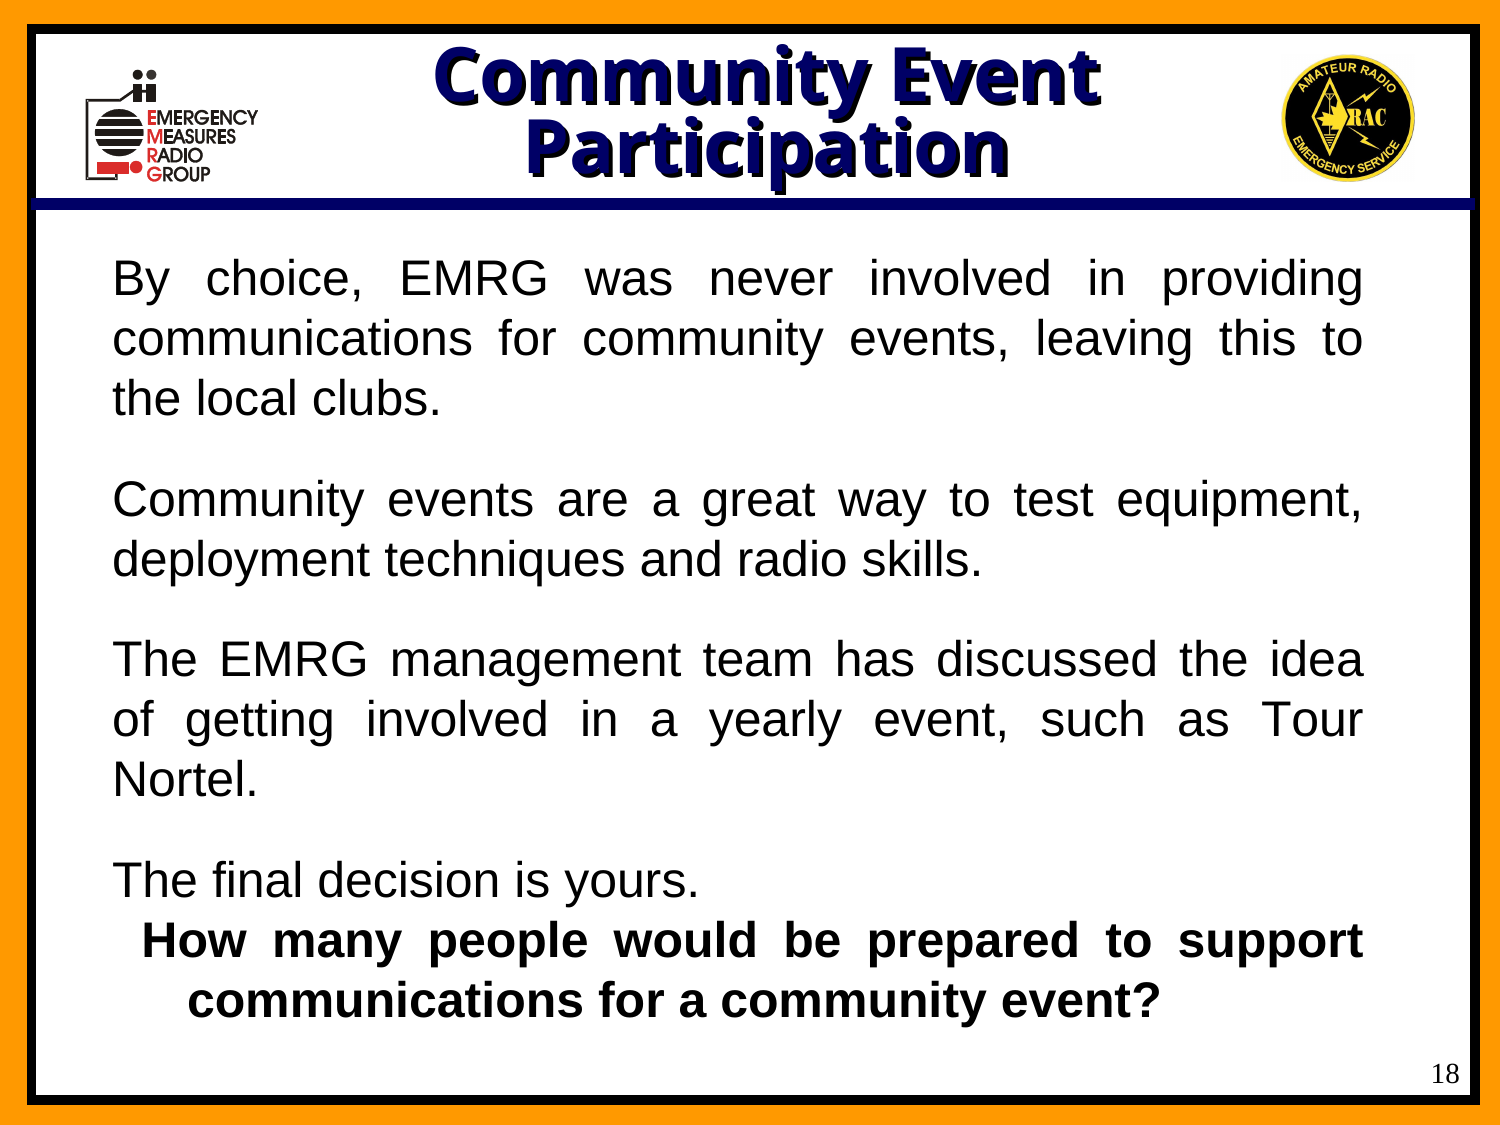

Community Event
Participation
By choice, EMRG was never involved in providing communications for community events, leaving this to the local clubs.
Community events are a great way to test equipment, deployment techniques and radio skills.
The EMRG management team has discussed the idea of getting involved in a yearly event, such as Tour Nortel.
The final decision is yours.
How many people would be prepared to support communications for a community event?
18